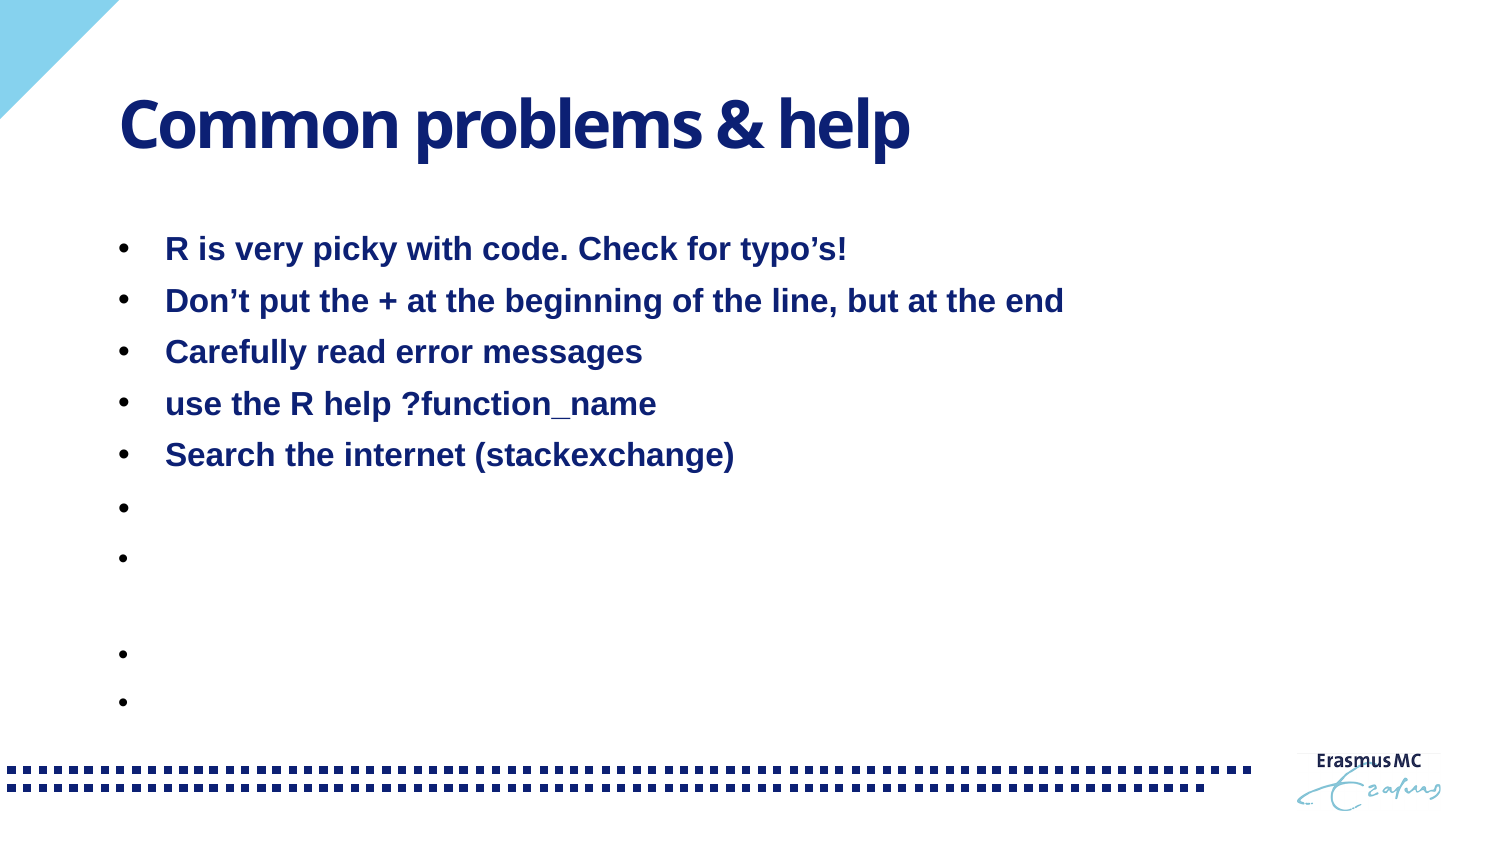

# Common problems & help
R is very picky with code. Check for typo’s!
Don’t put the + at the beginning of the line, but at the end
Carefully read error messages
use the R help ?function_name
Search the internet (stackexchange)